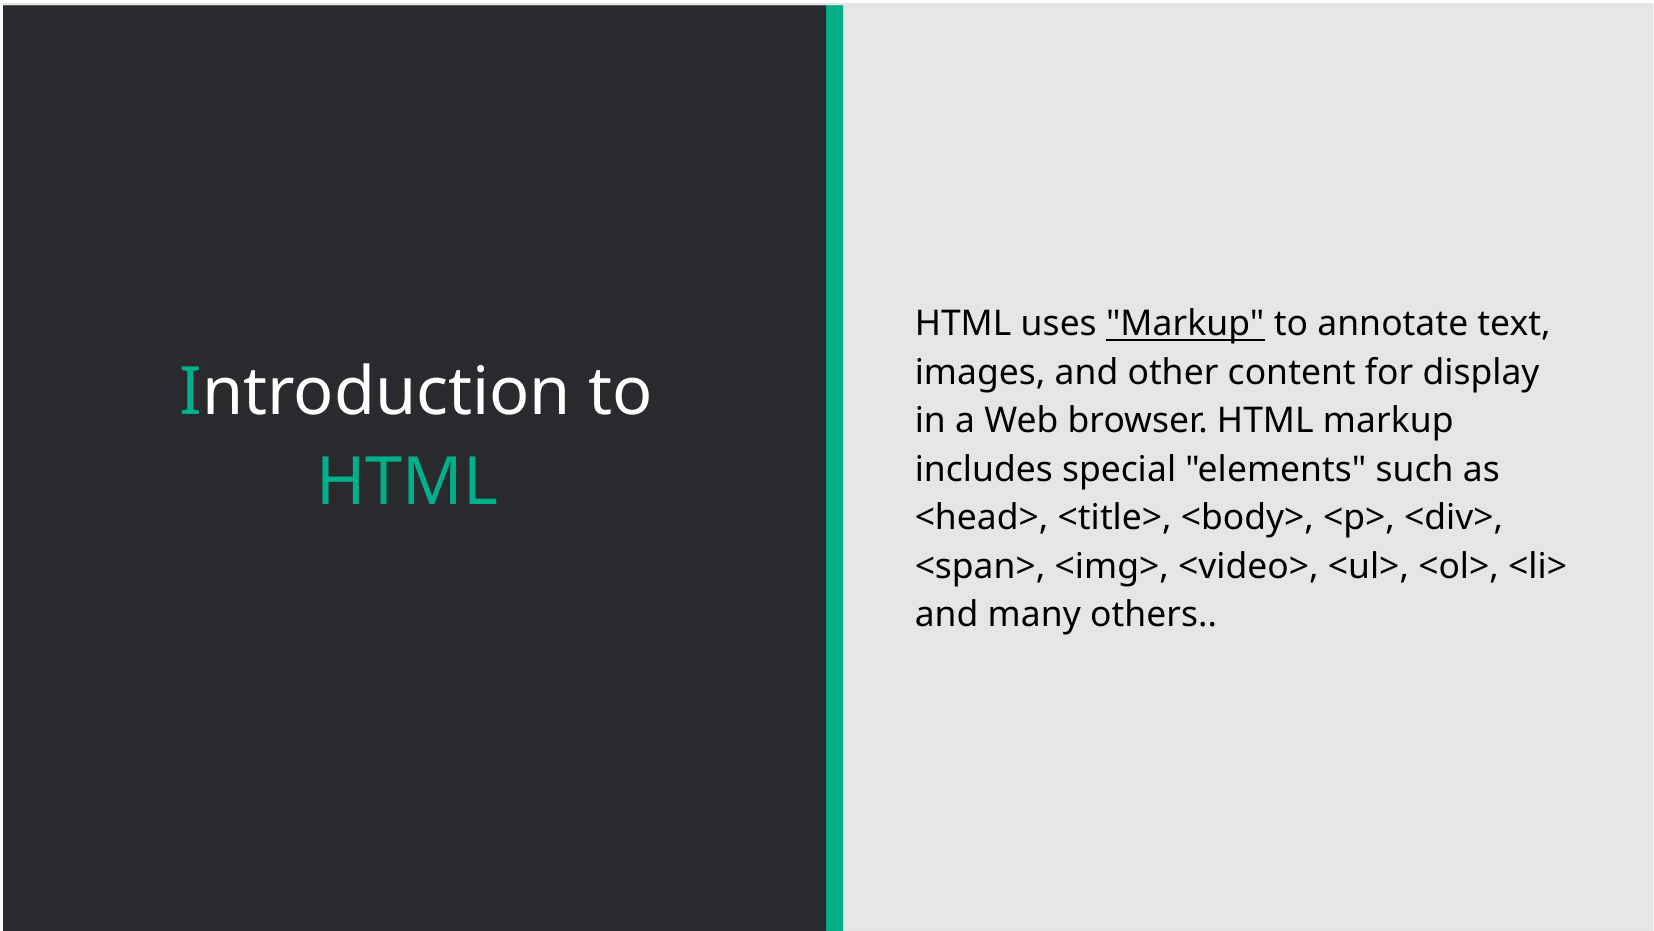

HTML uses "Markup" to annotate text, images, and other content for display in a Web browser. HTML markup includes special "elements" such as <head>, <title>, <body>, <p>, <div>, <span>, <img>, <video>, <ul>, <ol>, <li> and many others..
Introduction to
HTML